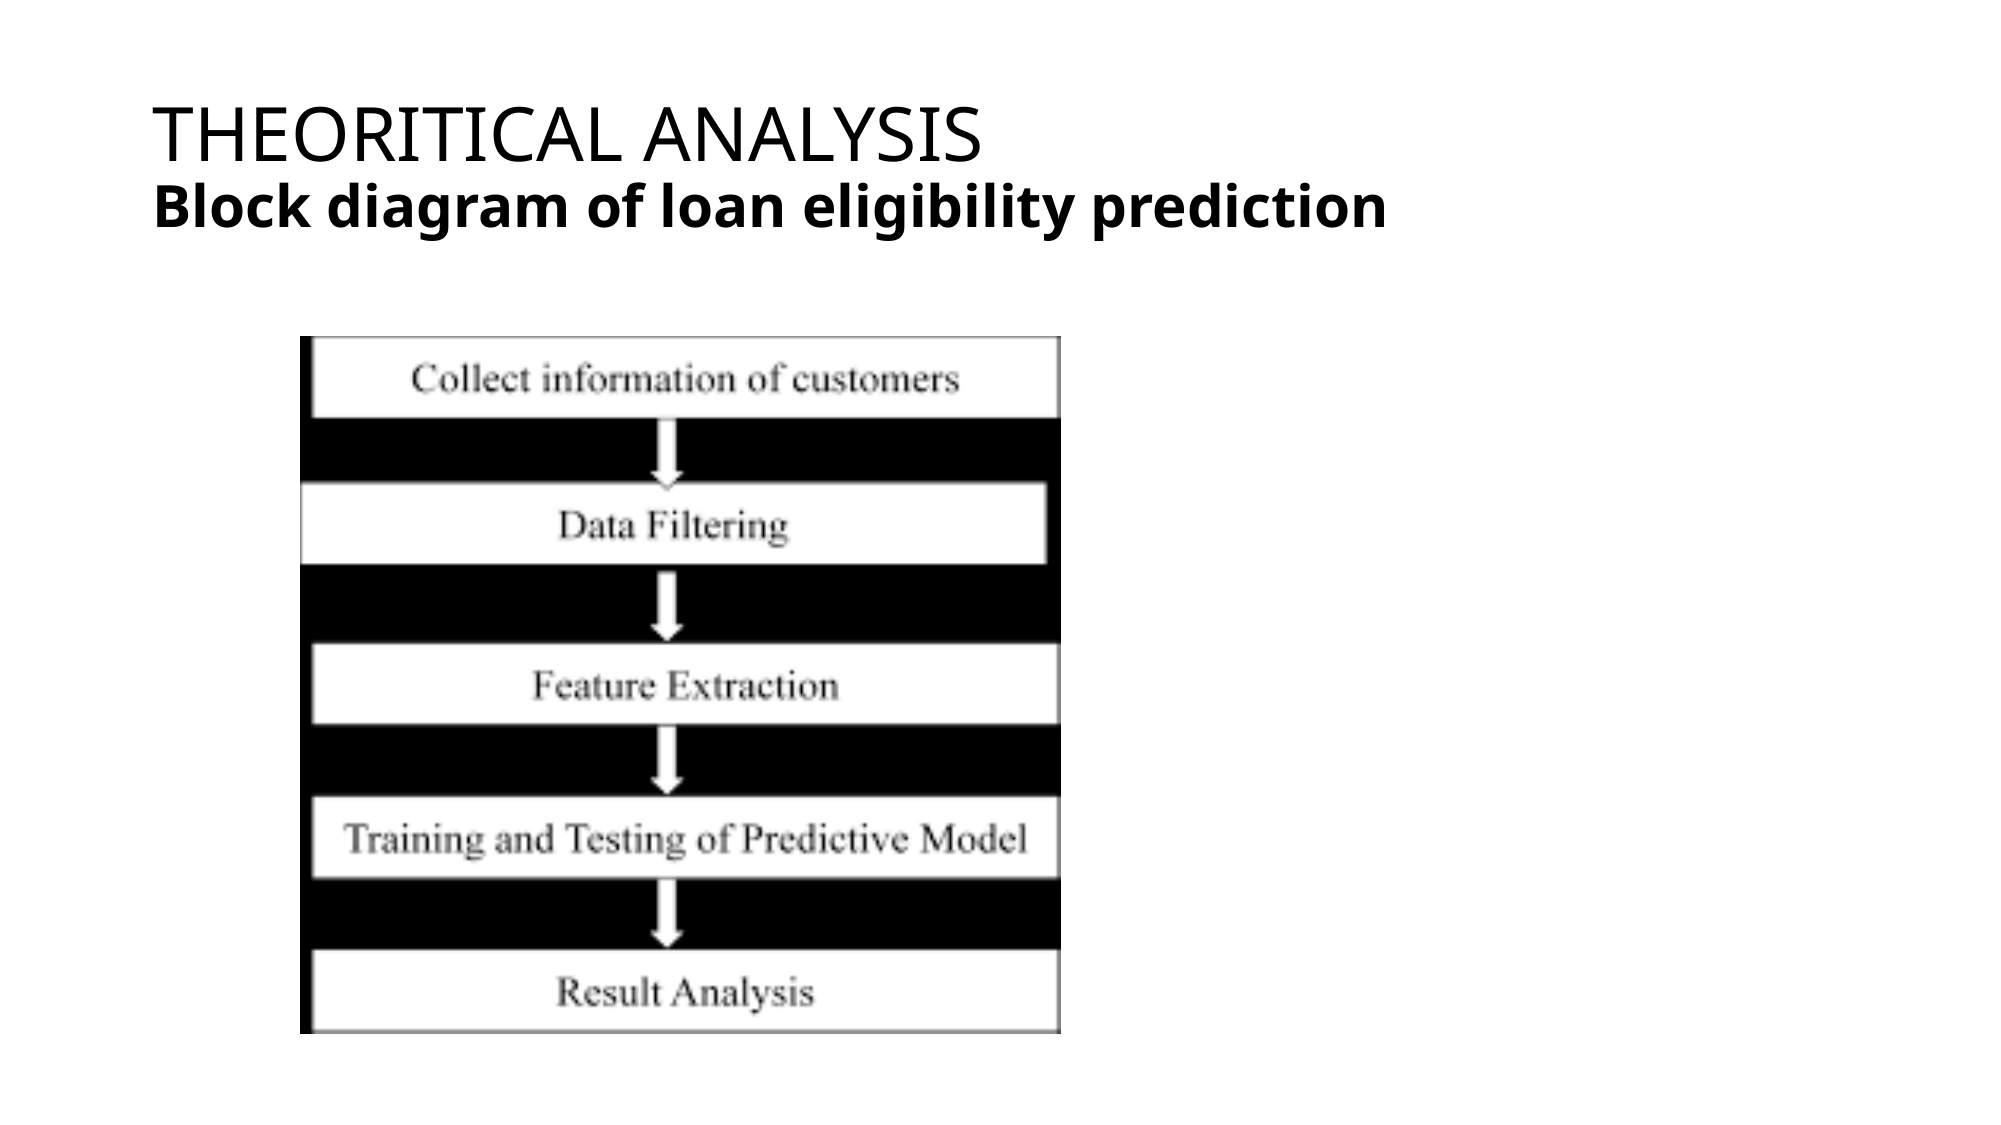

# THEORITICAL ANALYSIS Block diagram of loan eligibility prediction